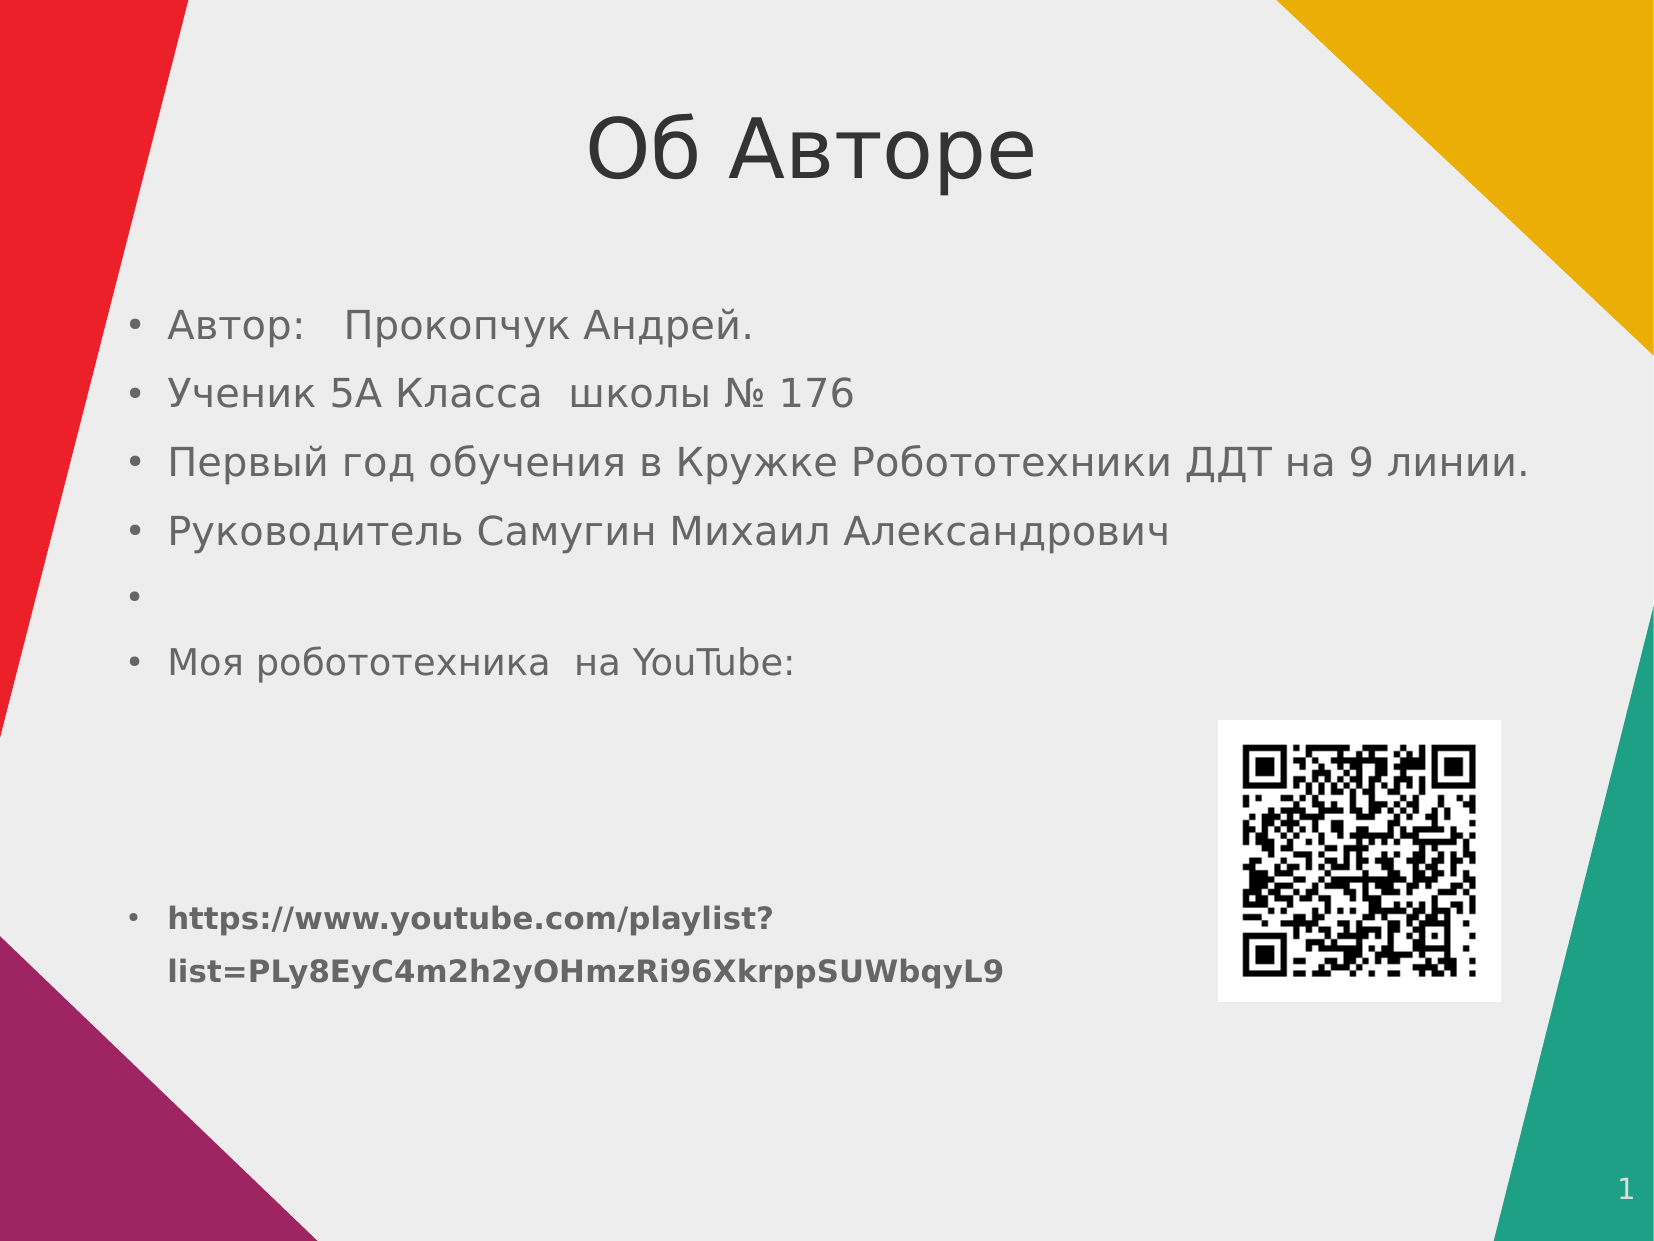

Об Авторе
# Автор: Прокопчук Андрей.
Ученик 5А Класса школы № 176
Первый год обучения в Кружке Робототехники ДДТ на 9 линии.
Руководитель Самугин Михаил Александрович
Моя робототехника на YouTube:
https://www.youtube.com/playlist?list=PLy8EyC4m2h2yOHmzRi96XkrppSUWbqyL9
1